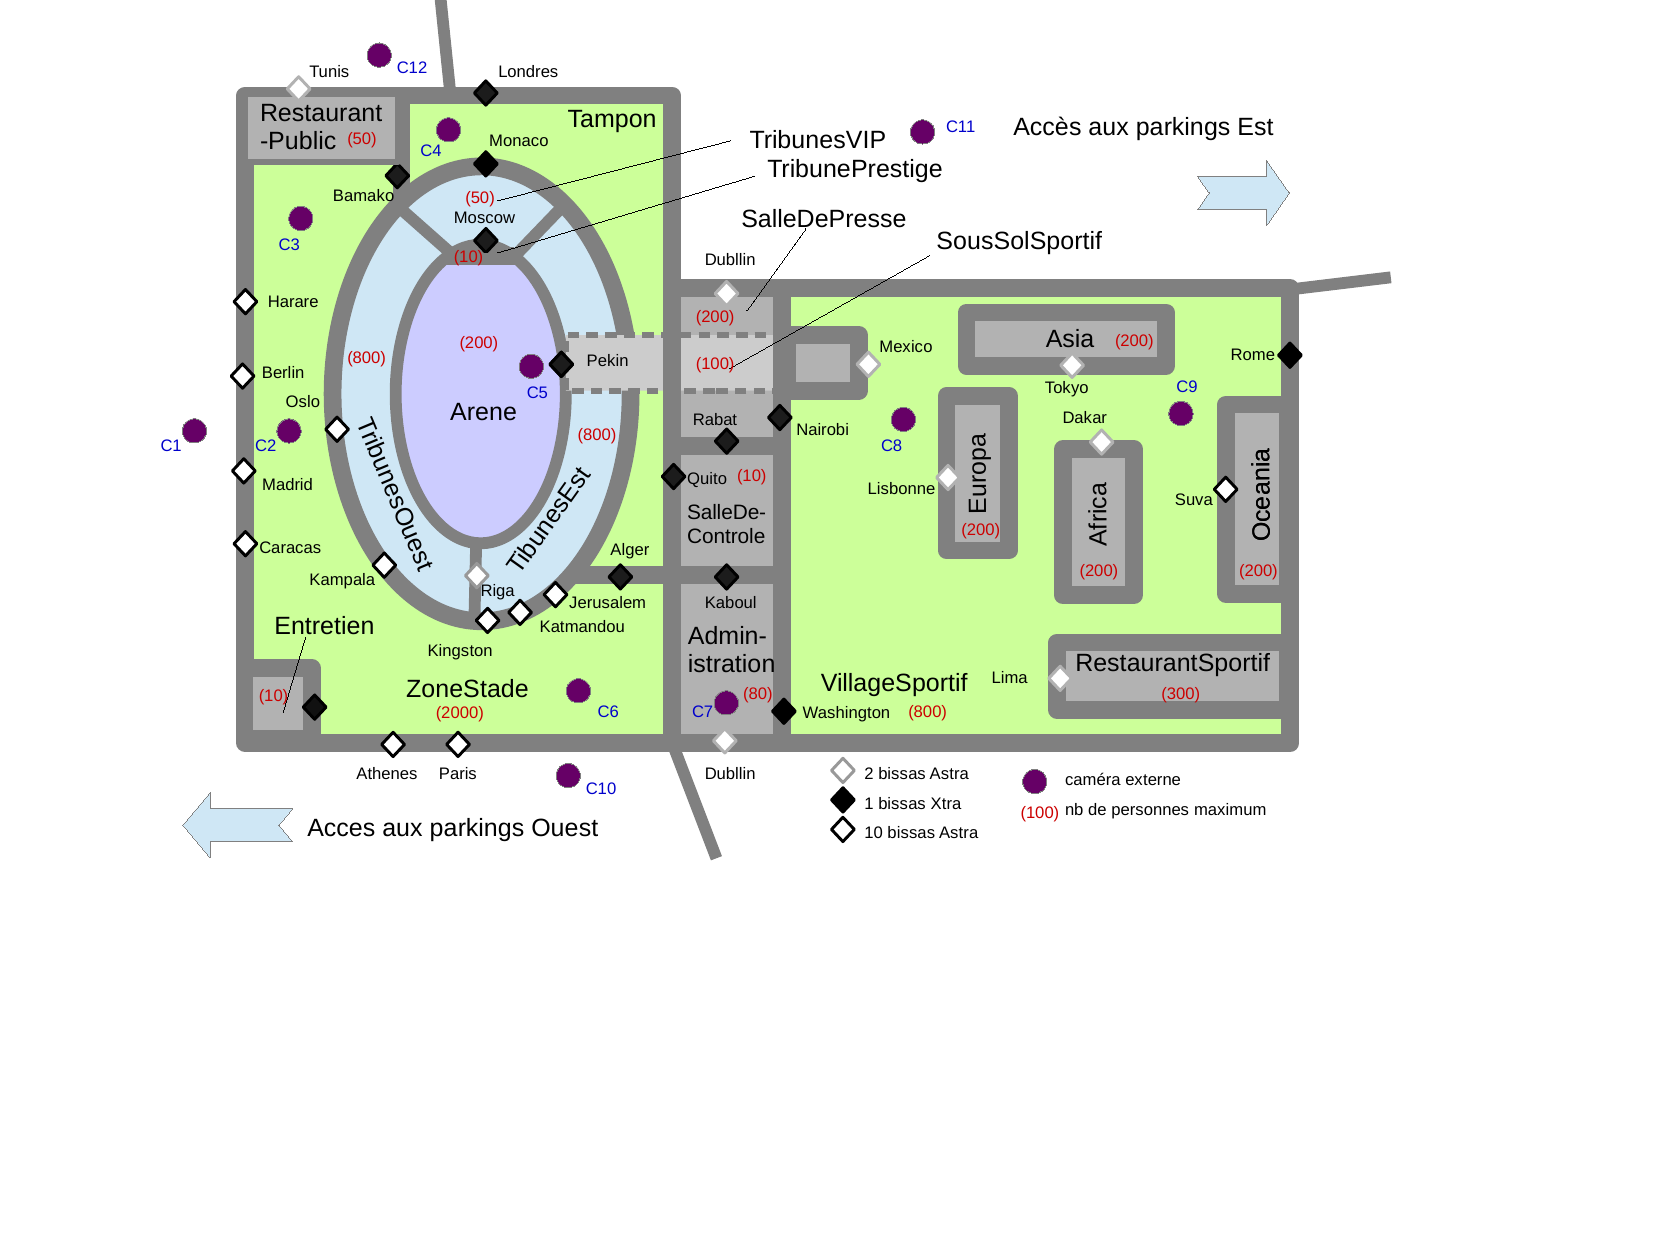

C12
Tunis
Londres
Restaurant
-Public
Tampon
Accès aux parkings Est
C11
TribunesVIP
(50)
Monaco
C4
TribunePrestige
Bamako
(50)
SalleDePresse
Moscow
SousSolSportif
C3
(10)
Dubllin
Harare
(200)
Asia
(200)
(200)
Mexico
Rome
(800)
Pekin
(100)
Berlin
C9
Tokyo
C5
Oslo
Arene
Dakar
Rabat
Nairobi
(800)
C1
C2
C8
Oceania
Oceania
Europa
(10)
Quito
Madrid
Lisbonne
TribunesOuest
Africa
Suva
SalleDe-
Controle
TibunesEst
(200)
Caracas
Alger
(200)
(200)
Kampala
Riga
Kaboul
Jerusalem
Entretien
Katmandou
Admin-
istration
Kingston
RestaurantSportif
Lima
VillageSportif
ZoneStade
(300)
(80)
(10)
C6
C7
(800)
Washington
(2000)
Paris
Athenes
Dubllin
2 bissas Astra
caméra externe
C10
1 bissas Xtra
nb de personnes maximum
(100)
Acces aux parkings Ouest
10 bissas Astra